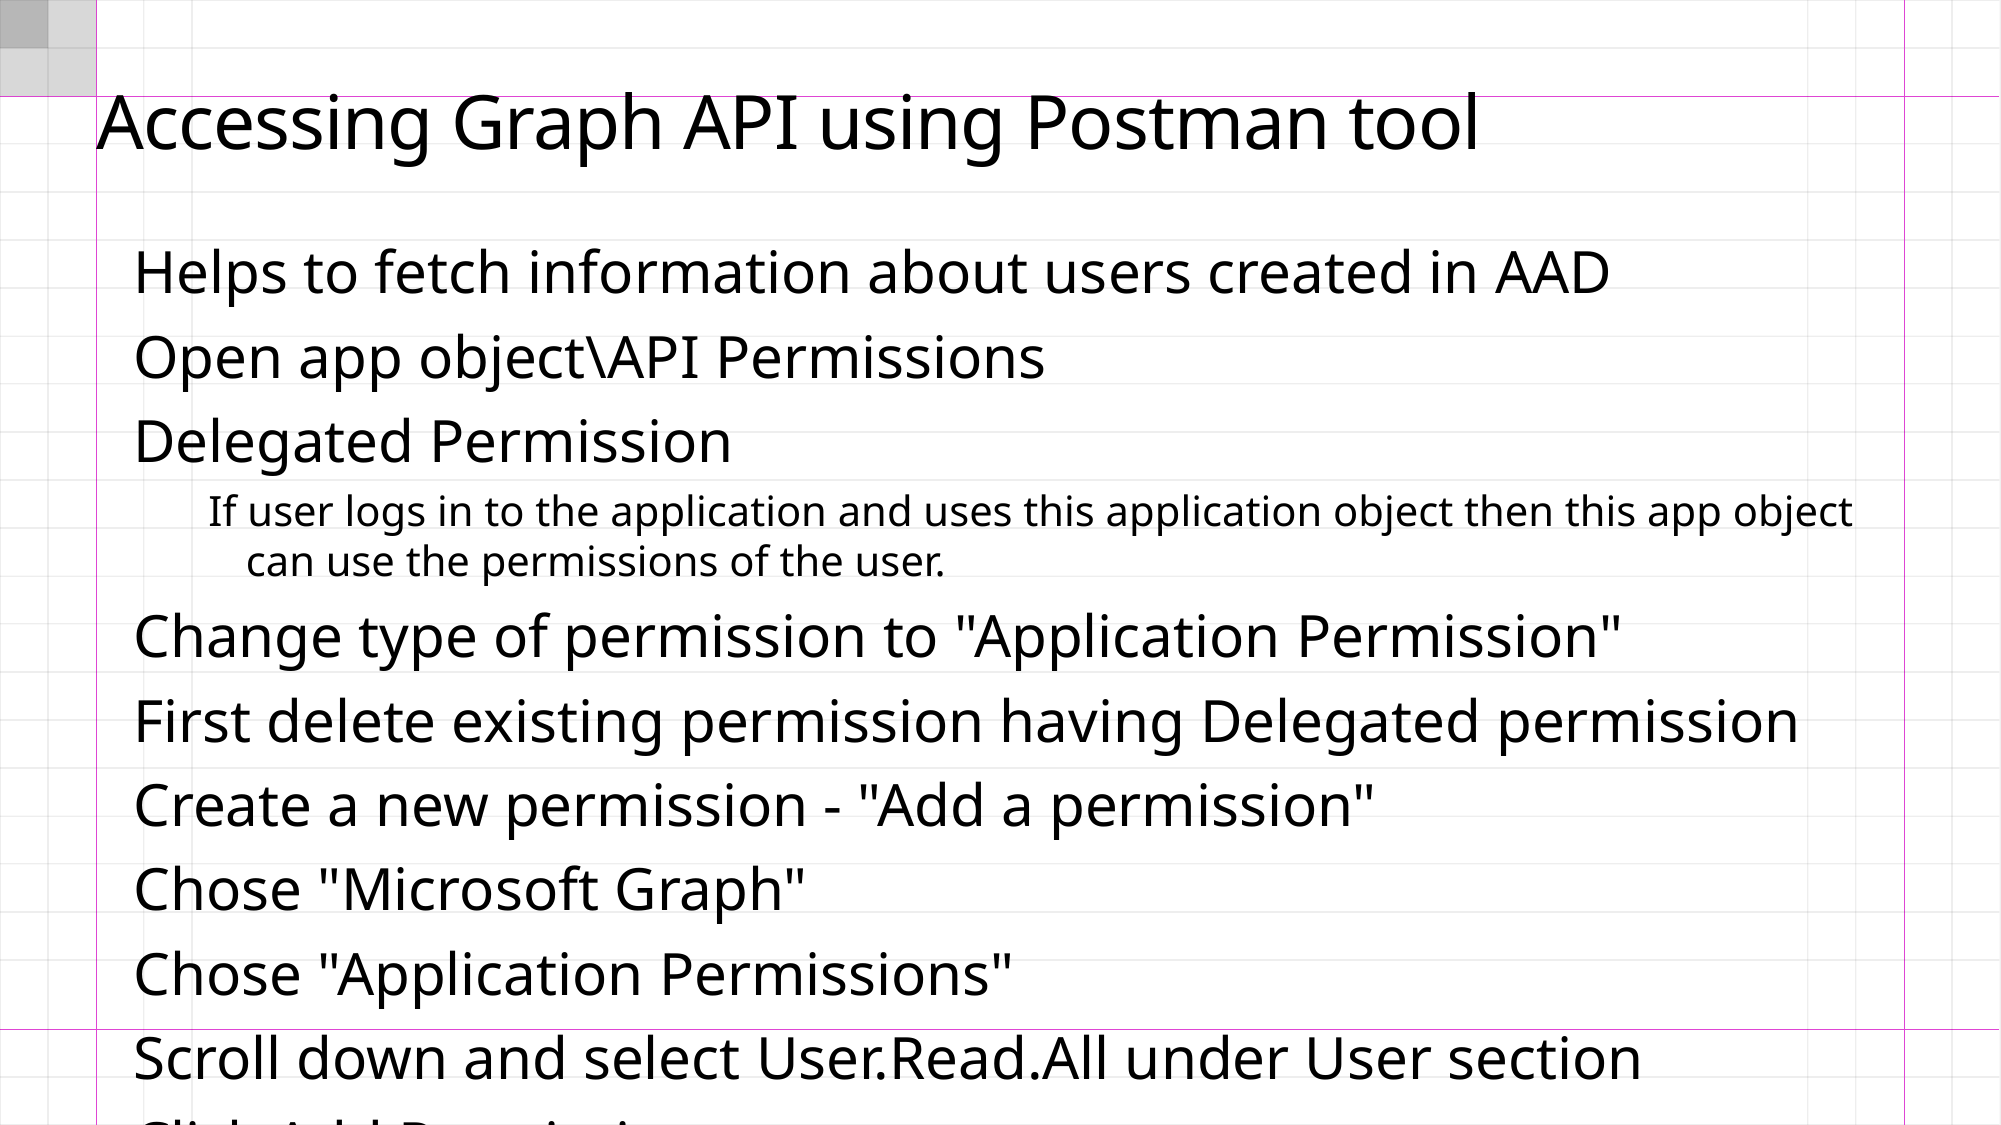

# Accessing Graph API using Postman tool
Helps to fetch information about users created in AAD
Open app object\API Permissions
Delegated Permission
If user logs in to the application and uses this application object then this app object can use the permissions of the user.
Change type of permission to "Application Permission"
First delete existing permission having Delegated permission
Create a new permission - "Add a permission"
Chose "Microsoft Graph"
Chose "Application Permissions"
Scroll down and select User.Read.All under User section
Click Add Permissions
Click "Grand Admin Content for Default Directory"